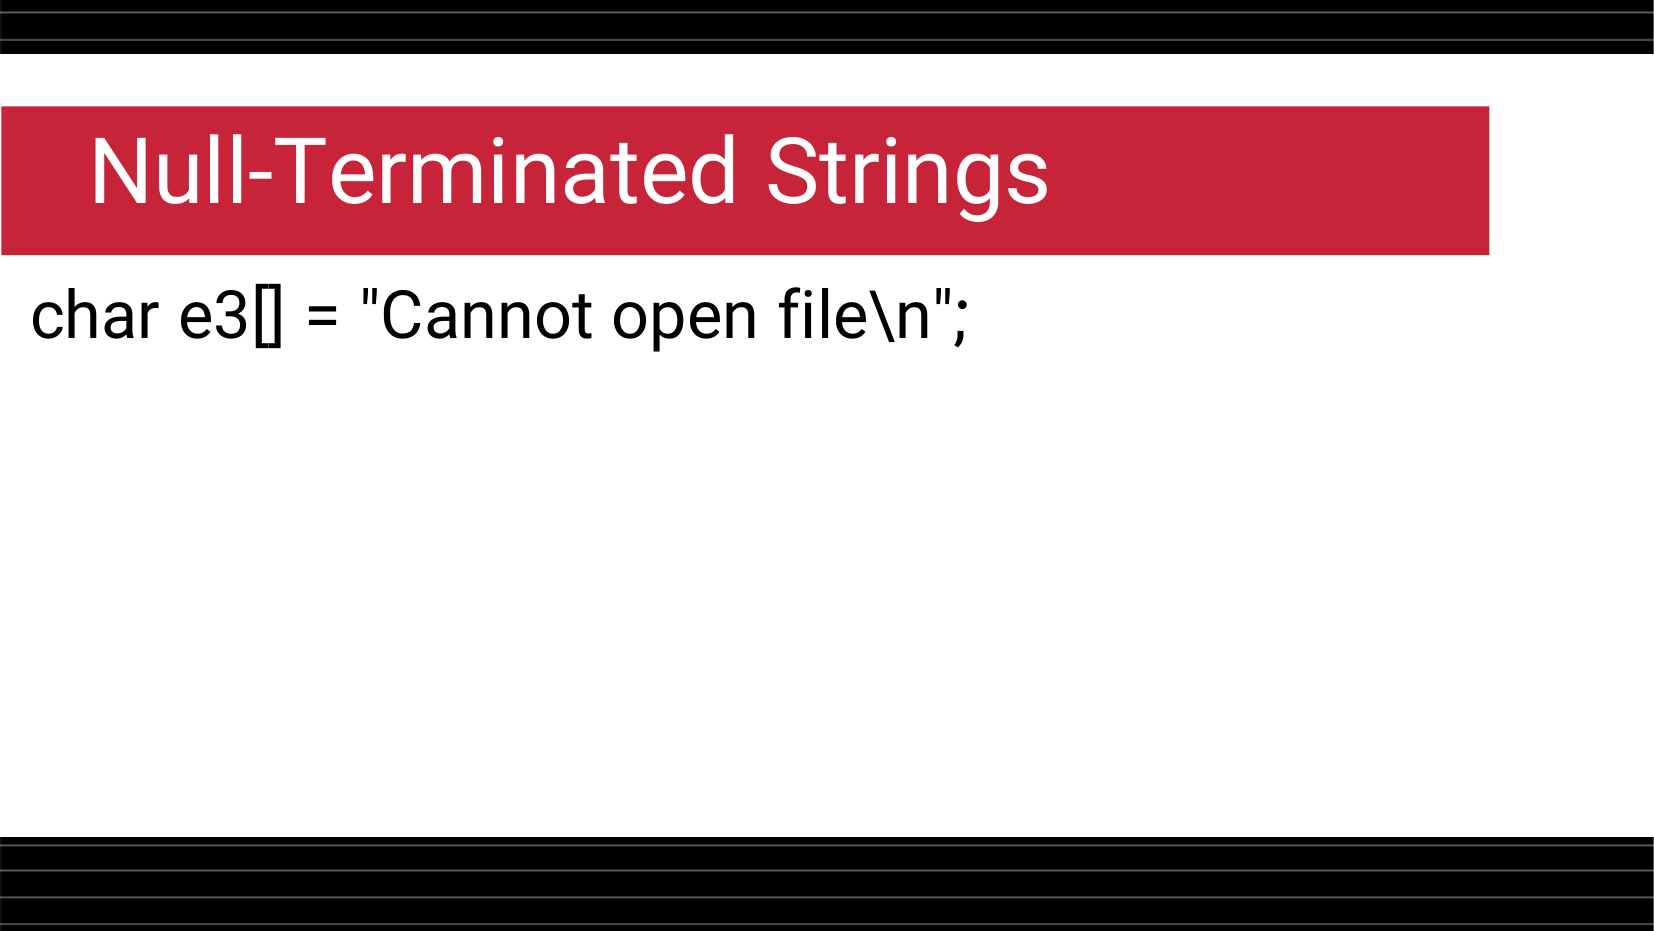

Null-Terminated Strings
# char e3[] = "Cannot open file\n";